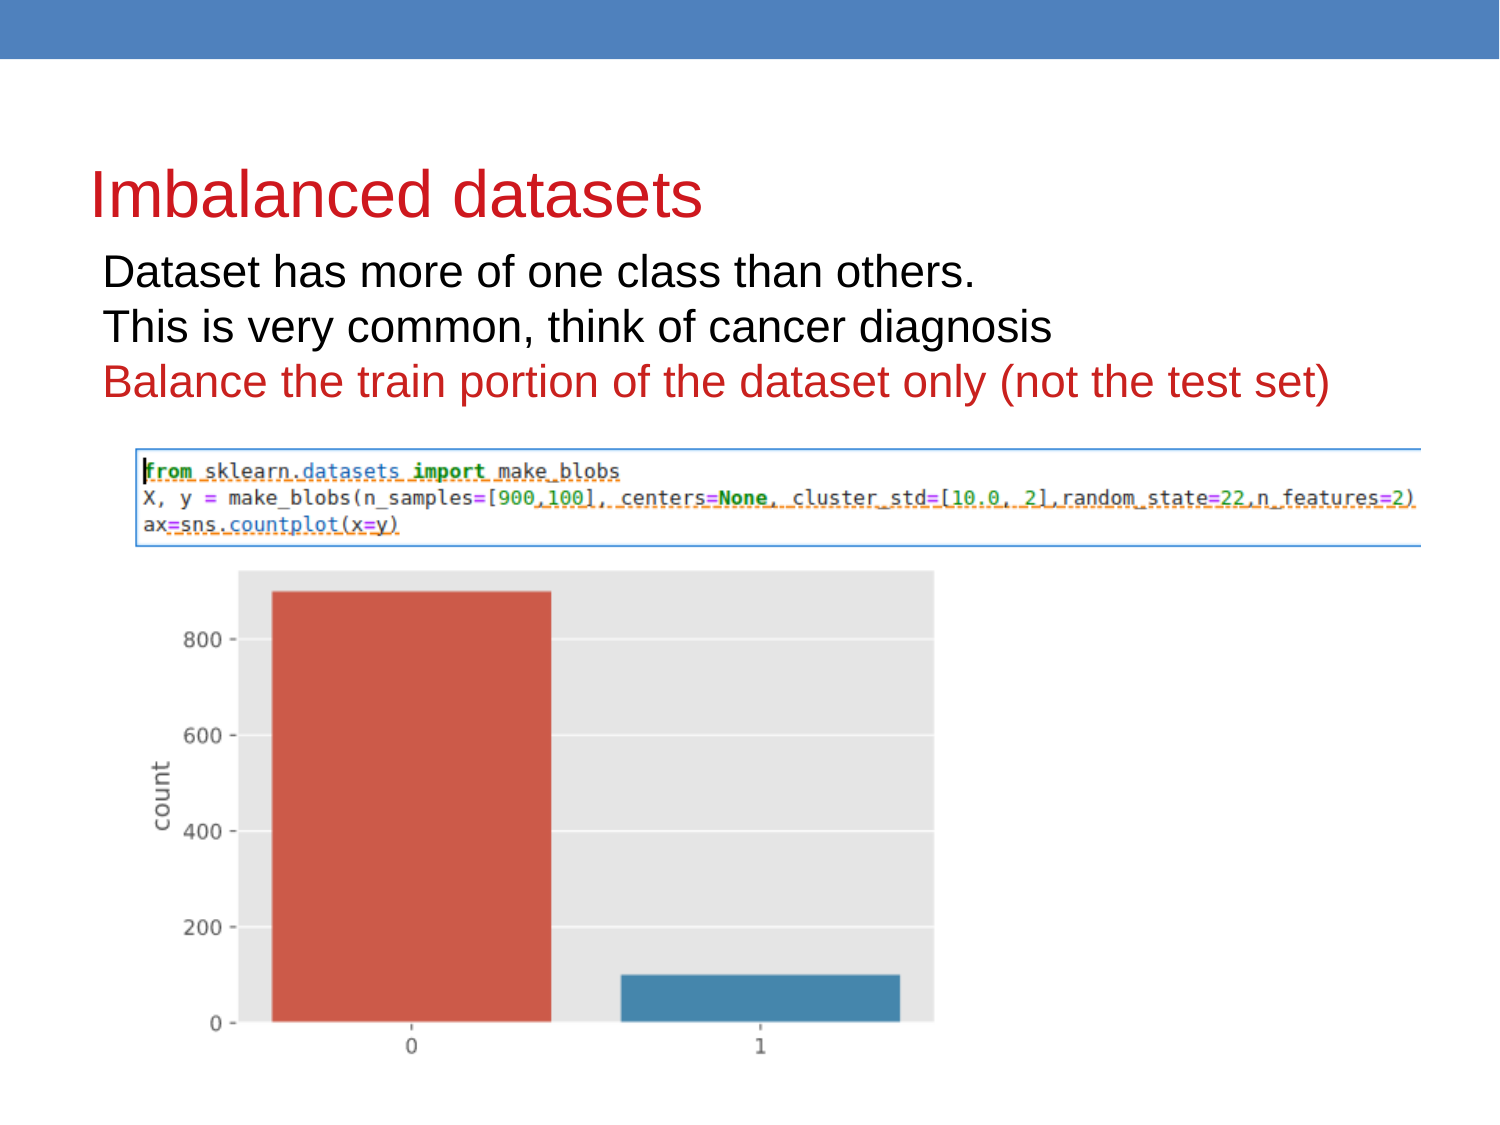

Imbalanced datasets
Dataset has more of one class than others.
This is very common, think of cancer diagnosis
Balance the train portion of the dataset only (not the test set)